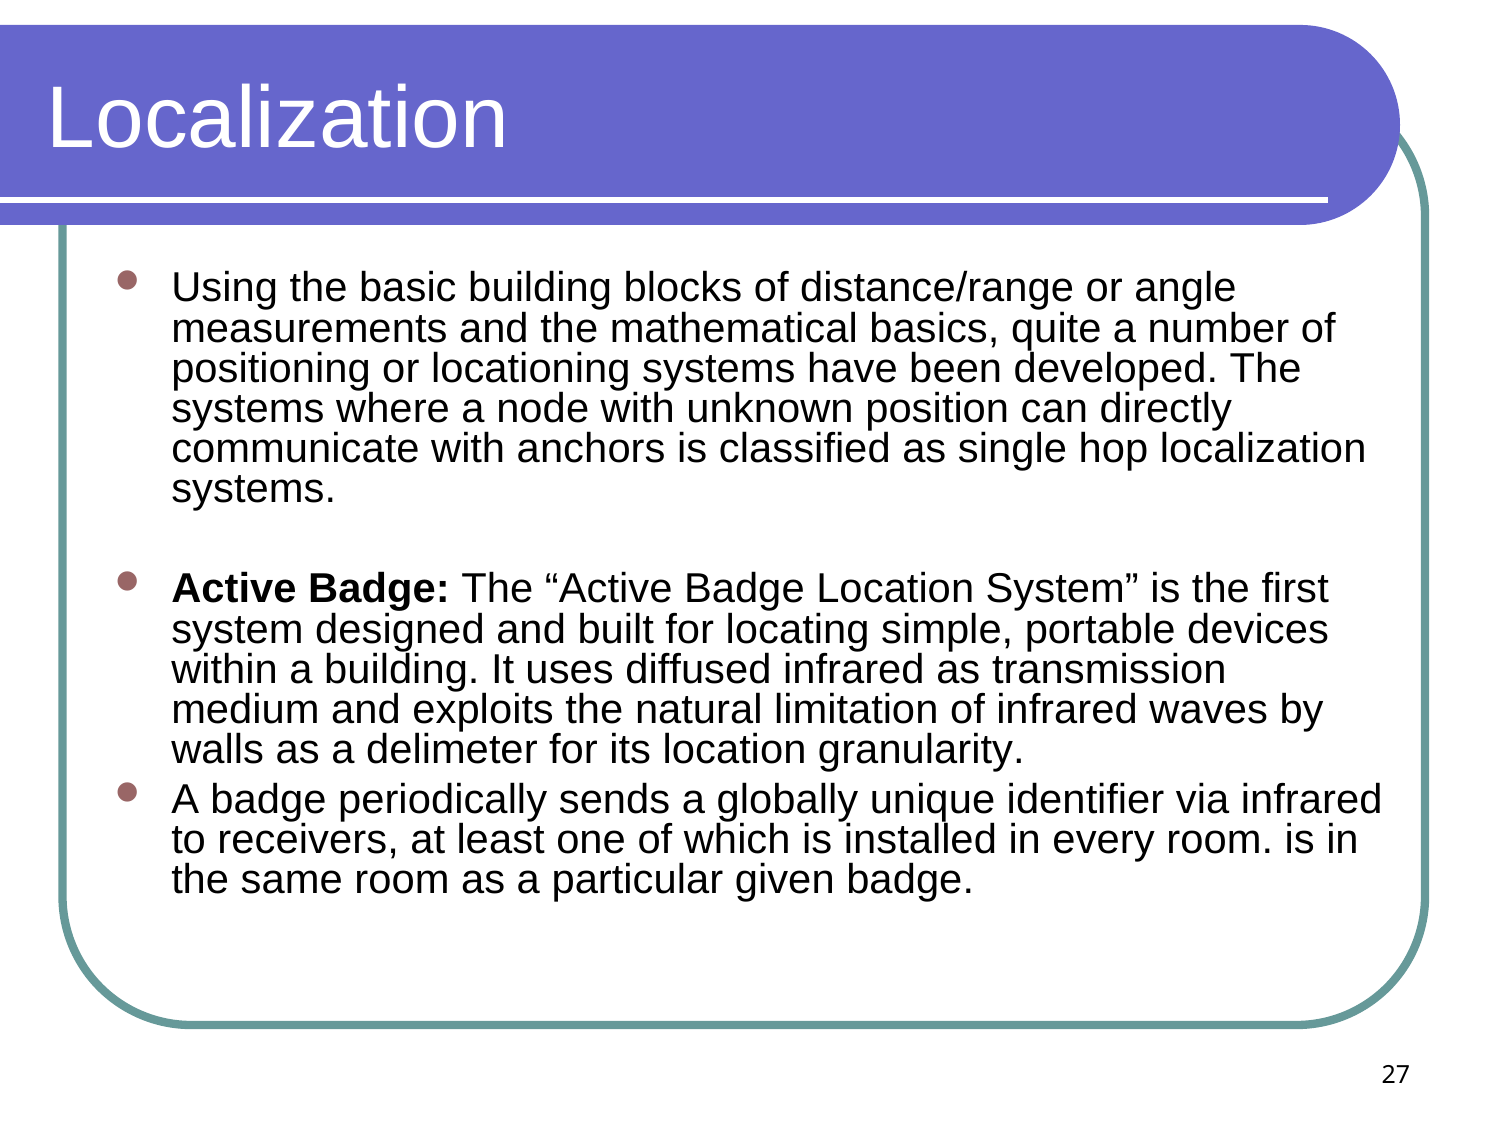

# Localization
Using the basic building blocks of distance/range or angle measurements and the mathematical basics, quite a number of positioning or locationing systems have been developed. The systems where a node with unknown position can directly communicate with anchors is classified as single hop localization systems.
Active Badge: The “Active Badge Location System” is the first system designed and built for locating simple, portable devices within a building. It uses diffused infrared as transmission medium and exploits the natural limitation of infrared waves by walls as a delimeter for its location granularity.
A badge periodically sends a globally unique identifier via infrared to receivers, at least one of which is installed in every room. is in the same room as a particular given badge.